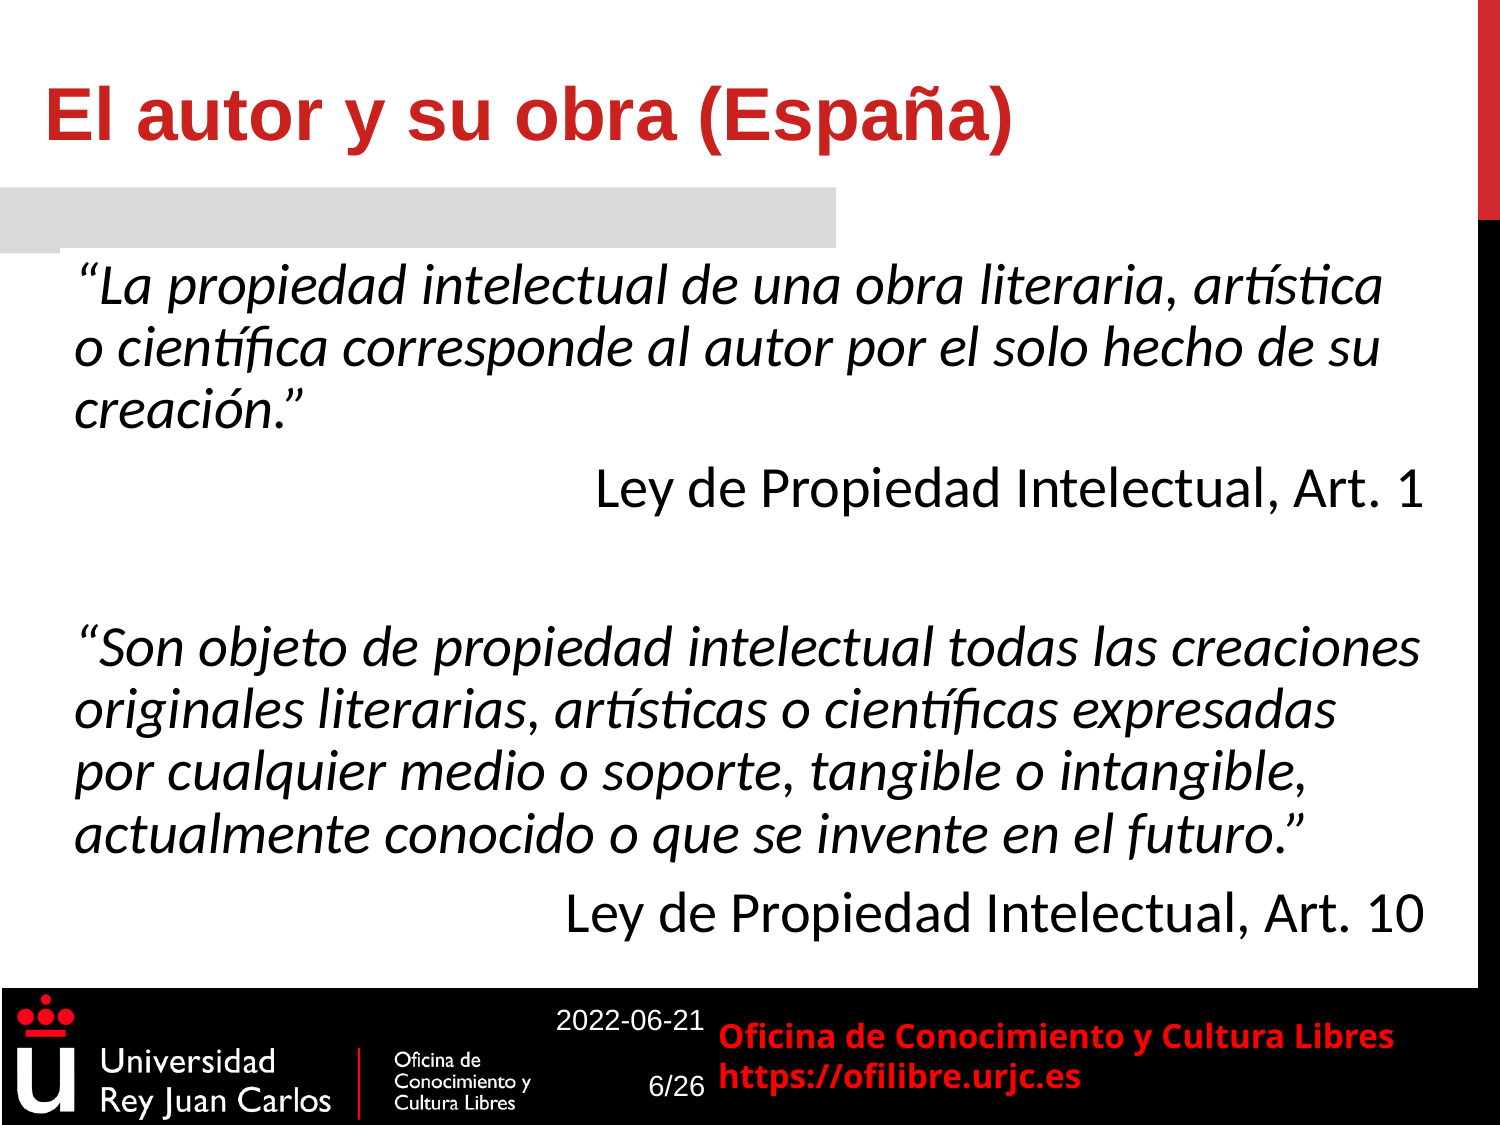

#
El autor y su obra (España)
“La propiedad intelectual de una obra literaria, artística o científica corresponde al autor por el solo hecho de su creación.”
Ley de Propiedad Intelectual, Art. 1
“Son objeto de propiedad intelectual todas las creaciones originales literarias, artísticas o científicas expresadas por cualquier medio o soporte, tangible o intangible, actualmente conocido o que se invente en el futuro.”
Ley de Propiedad Intelectual, Art. 10